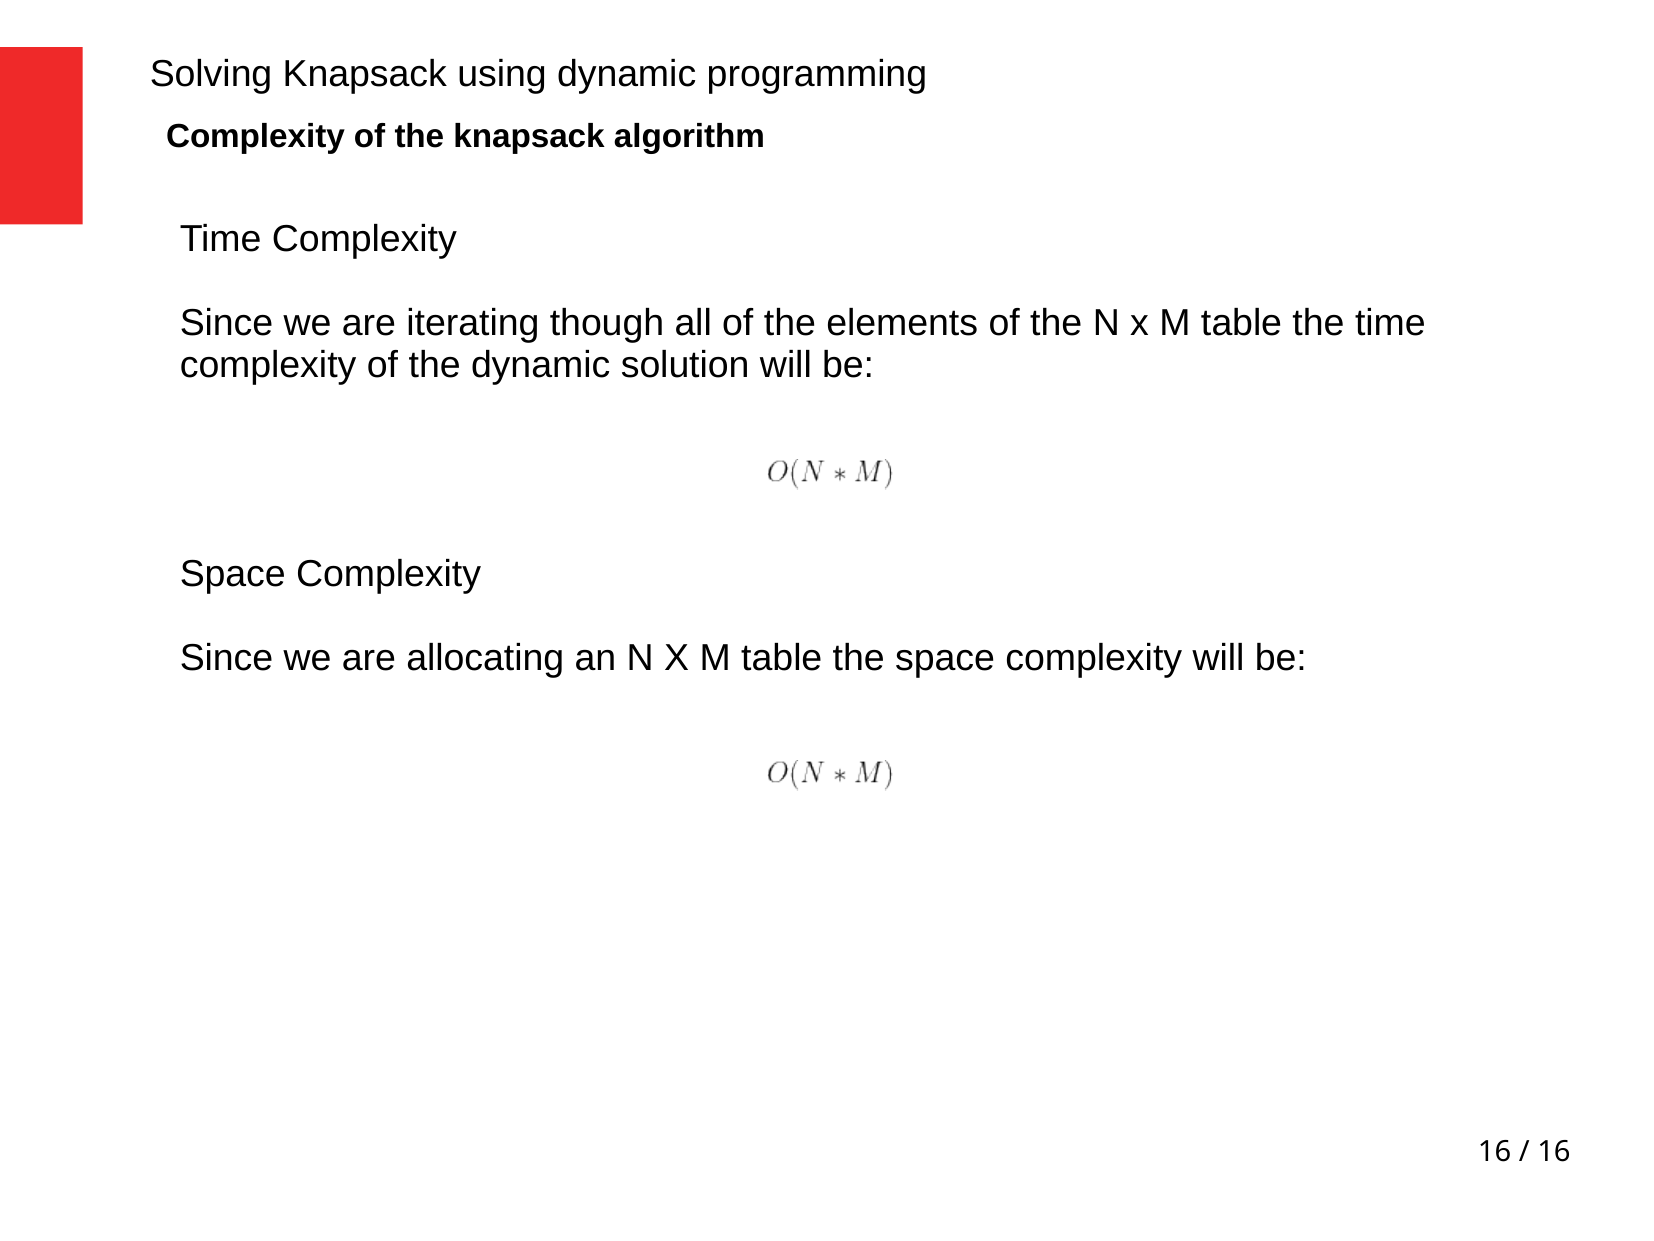

Solving Knapsack using dynamic programming
Complexity of the knapsack algorithm
Time Complexity
Since we are iterating though all of the elements of the N x M table the time complexity of the dynamic solution will be:
Space Complexity
Since we are allocating an N X M table the space complexity will be:
16